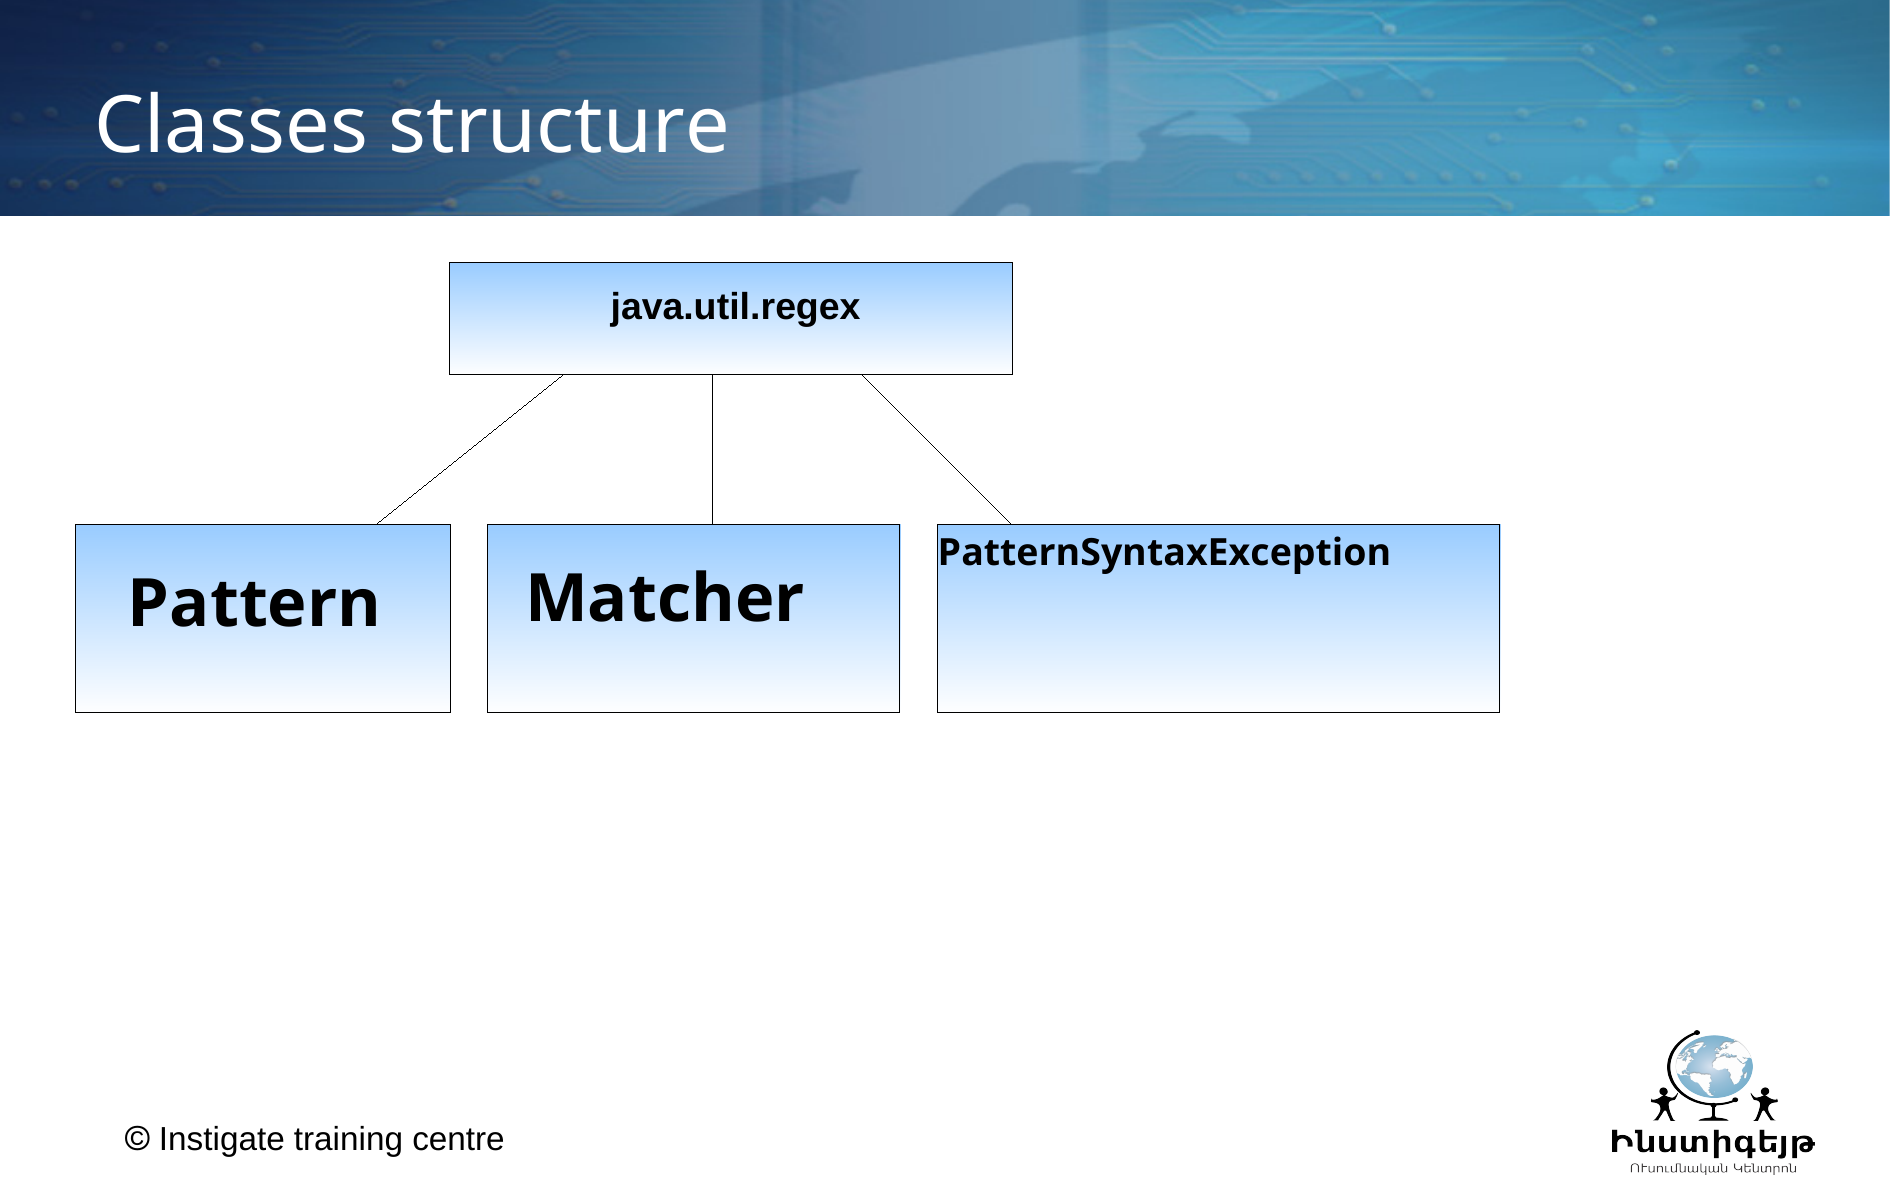

# Classes structure
 java.util.regex
Matcher
PatternSyntaxException
Pattern